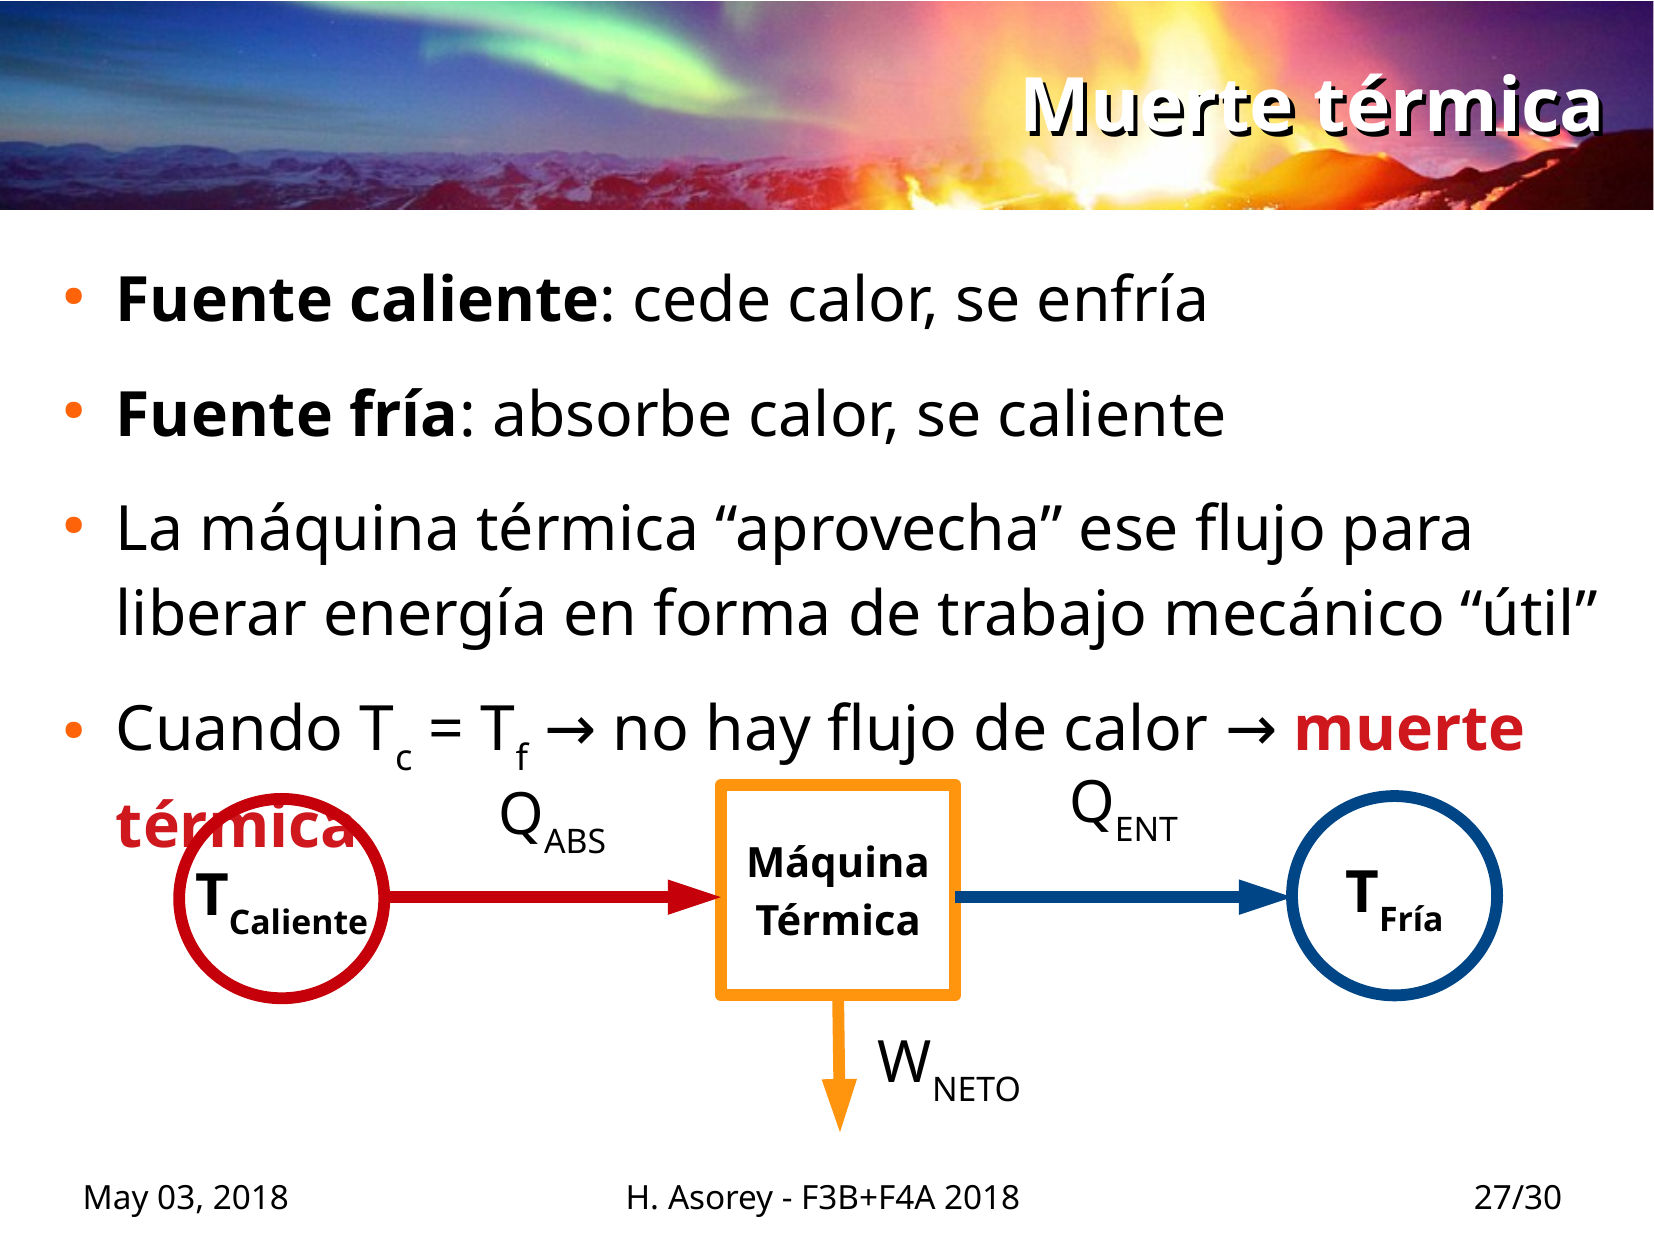

# Muerte térmica
Fuente caliente: cede calor, se enfría
Fuente fría: absorbe calor, se caliente
La máquina térmica “aprovecha” ese flujo para liberar energía en forma de trabajo mecánico “útil”
Cuando Tc = Tf → no hay flujo de calor → muerte térmica
Máquina
Térmica
TFría
TCaliente
QABS
QENT
WNETO
May 03, 2018
H. Asorey - F3B+F4A 2018
27